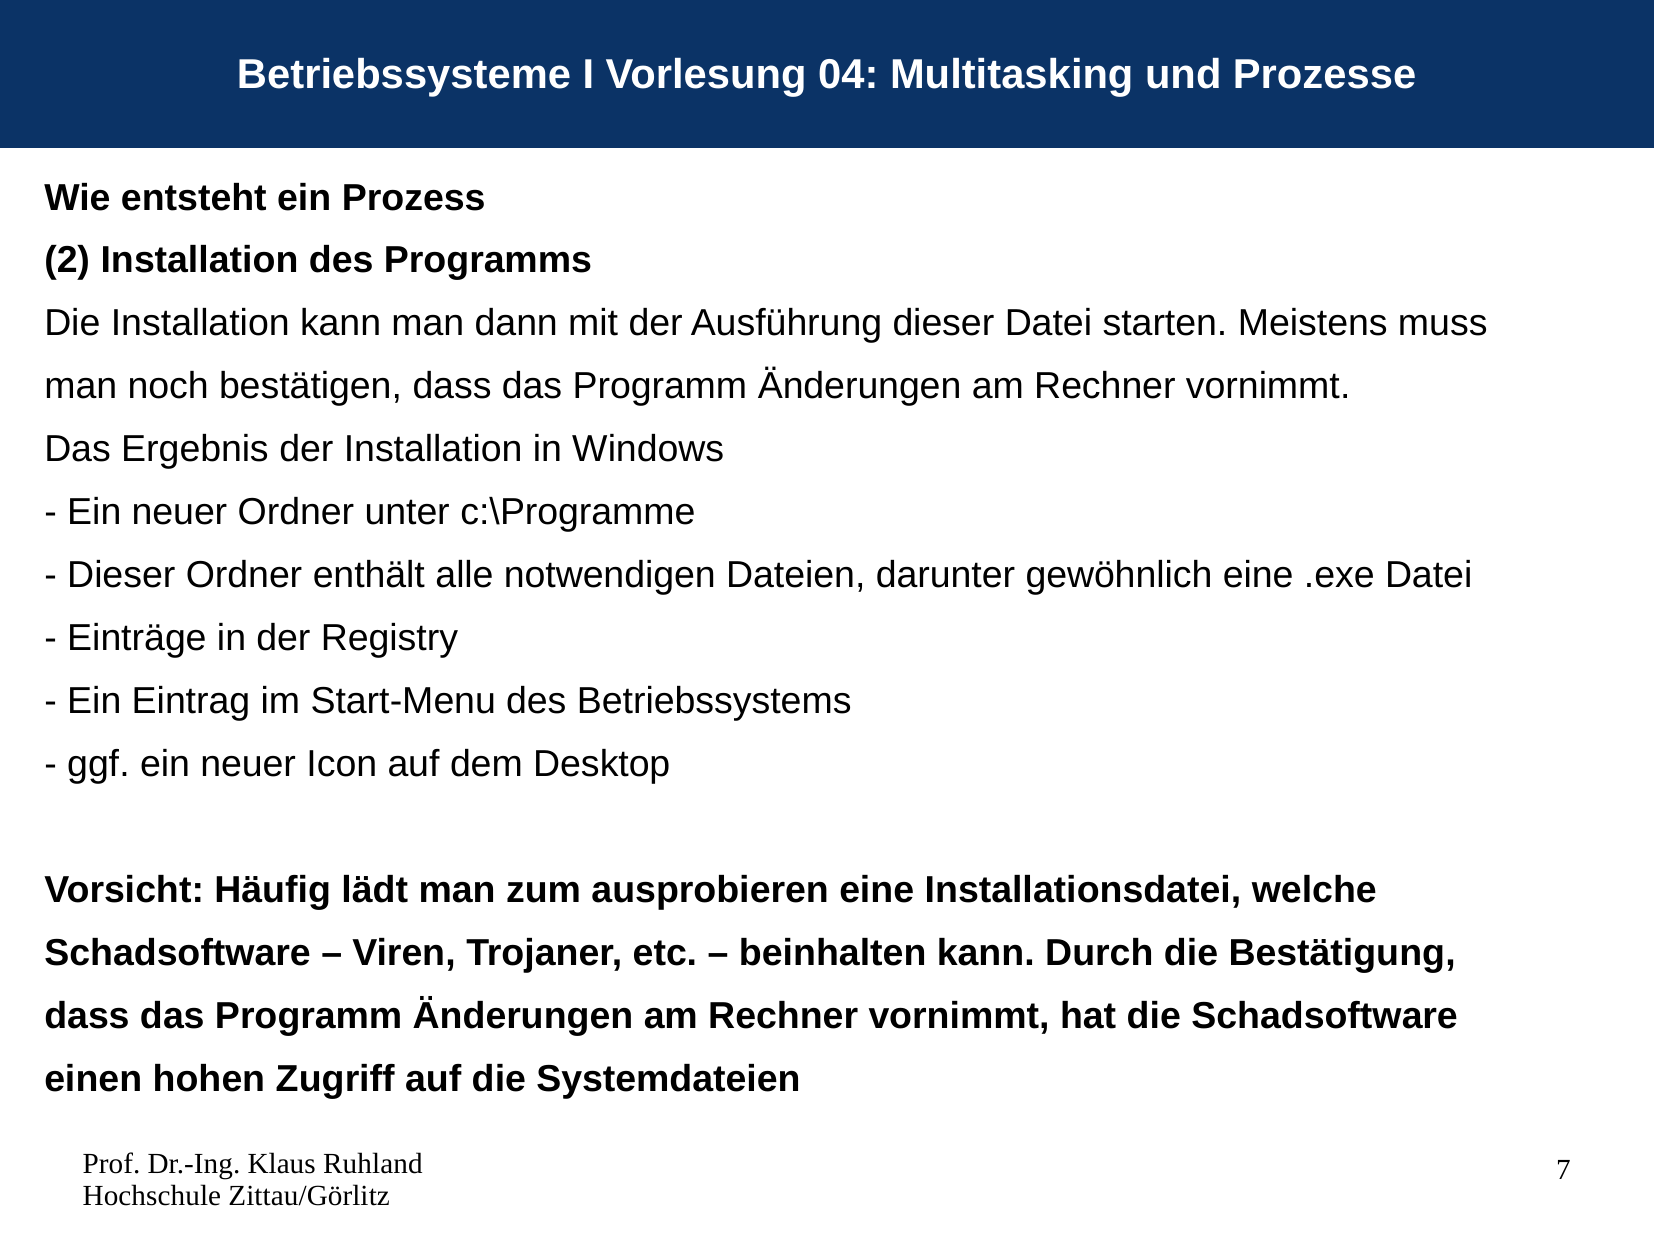

Wie entsteht ein Prozess
(2) Installation des Programms
Die Installation kann man dann mit der Ausführung dieser Datei starten. Meistens muss man noch bestätigen, dass das Programm Änderungen am Rechner vornimmt.
Das Ergebnis der Installation in Windows
- Ein neuer Ordner unter c:\Programme
- Dieser Ordner enthält alle notwendigen Dateien, darunter gewöhnlich eine .exe Datei
- Einträge in der Registry
- Ein Eintrag im Start-Menu des Betriebssystems
- ggf. ein neuer Icon auf dem Desktop
Vorsicht: Häufig lädt man zum ausprobieren eine Installationsdatei, welche Schadsoftware – Viren, Trojaner, etc. – beinhalten kann. Durch die Bestätigung, dass das Programm Änderungen am Rechner vornimmt, hat die Schadsoftware einen hohen Zugriff auf die Systemdateien
7